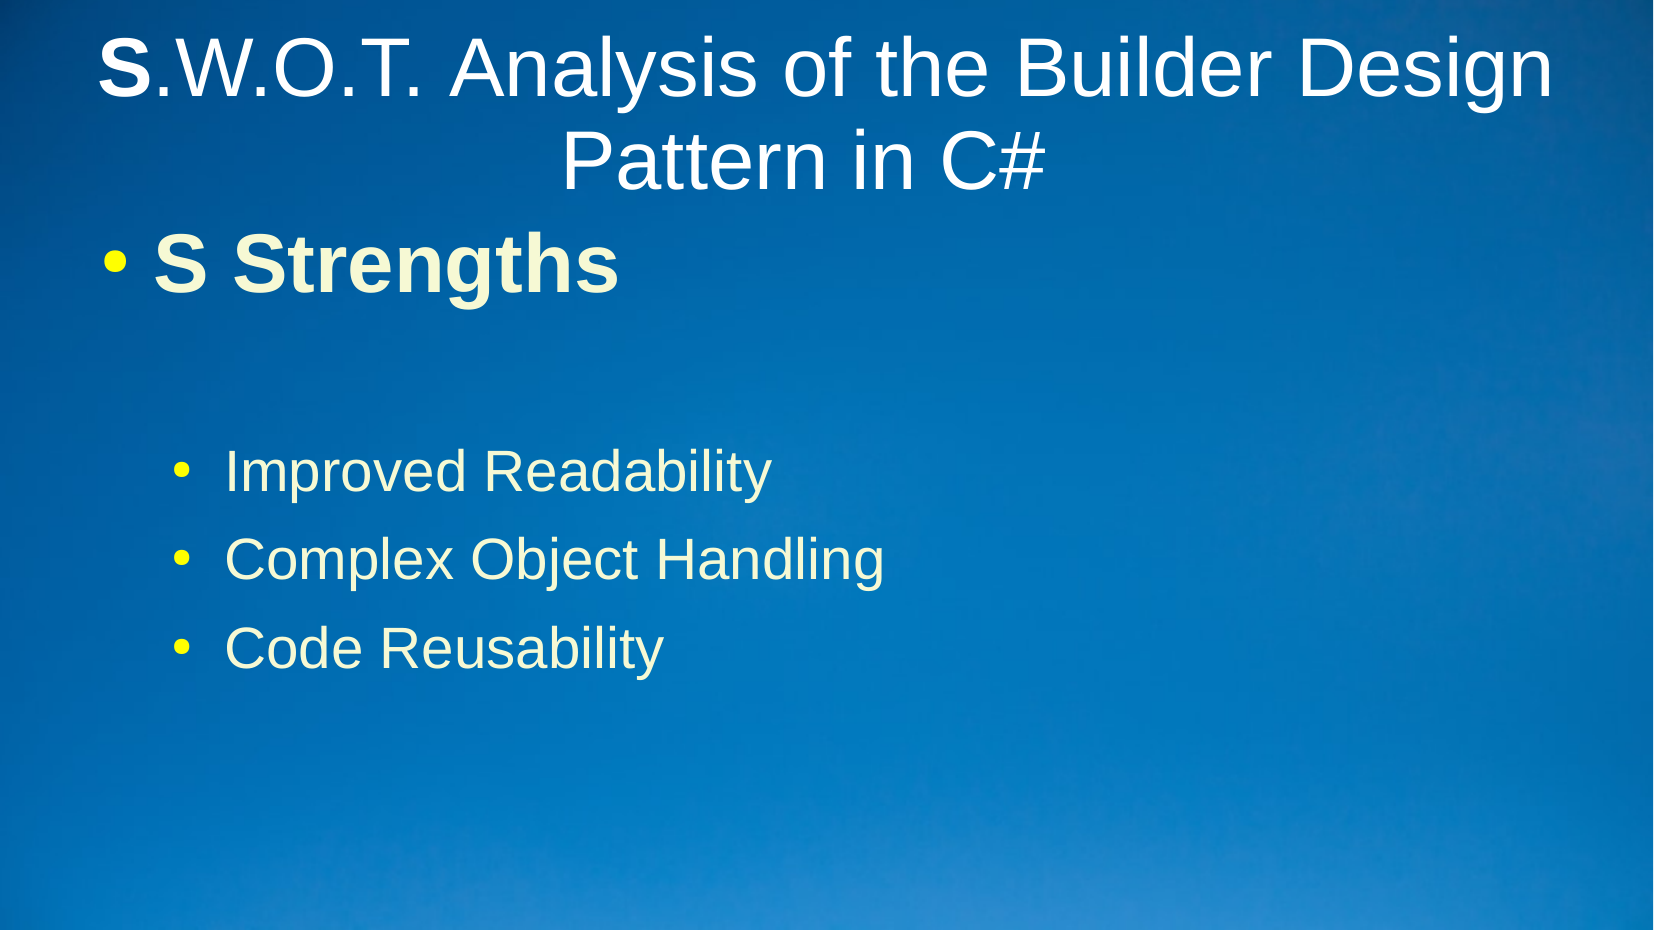

# S.W.O.T. Analysis of the Builder Design Pattern in C#
S Strengths
Improved Readability
Complex Object Handling
Code Reusability